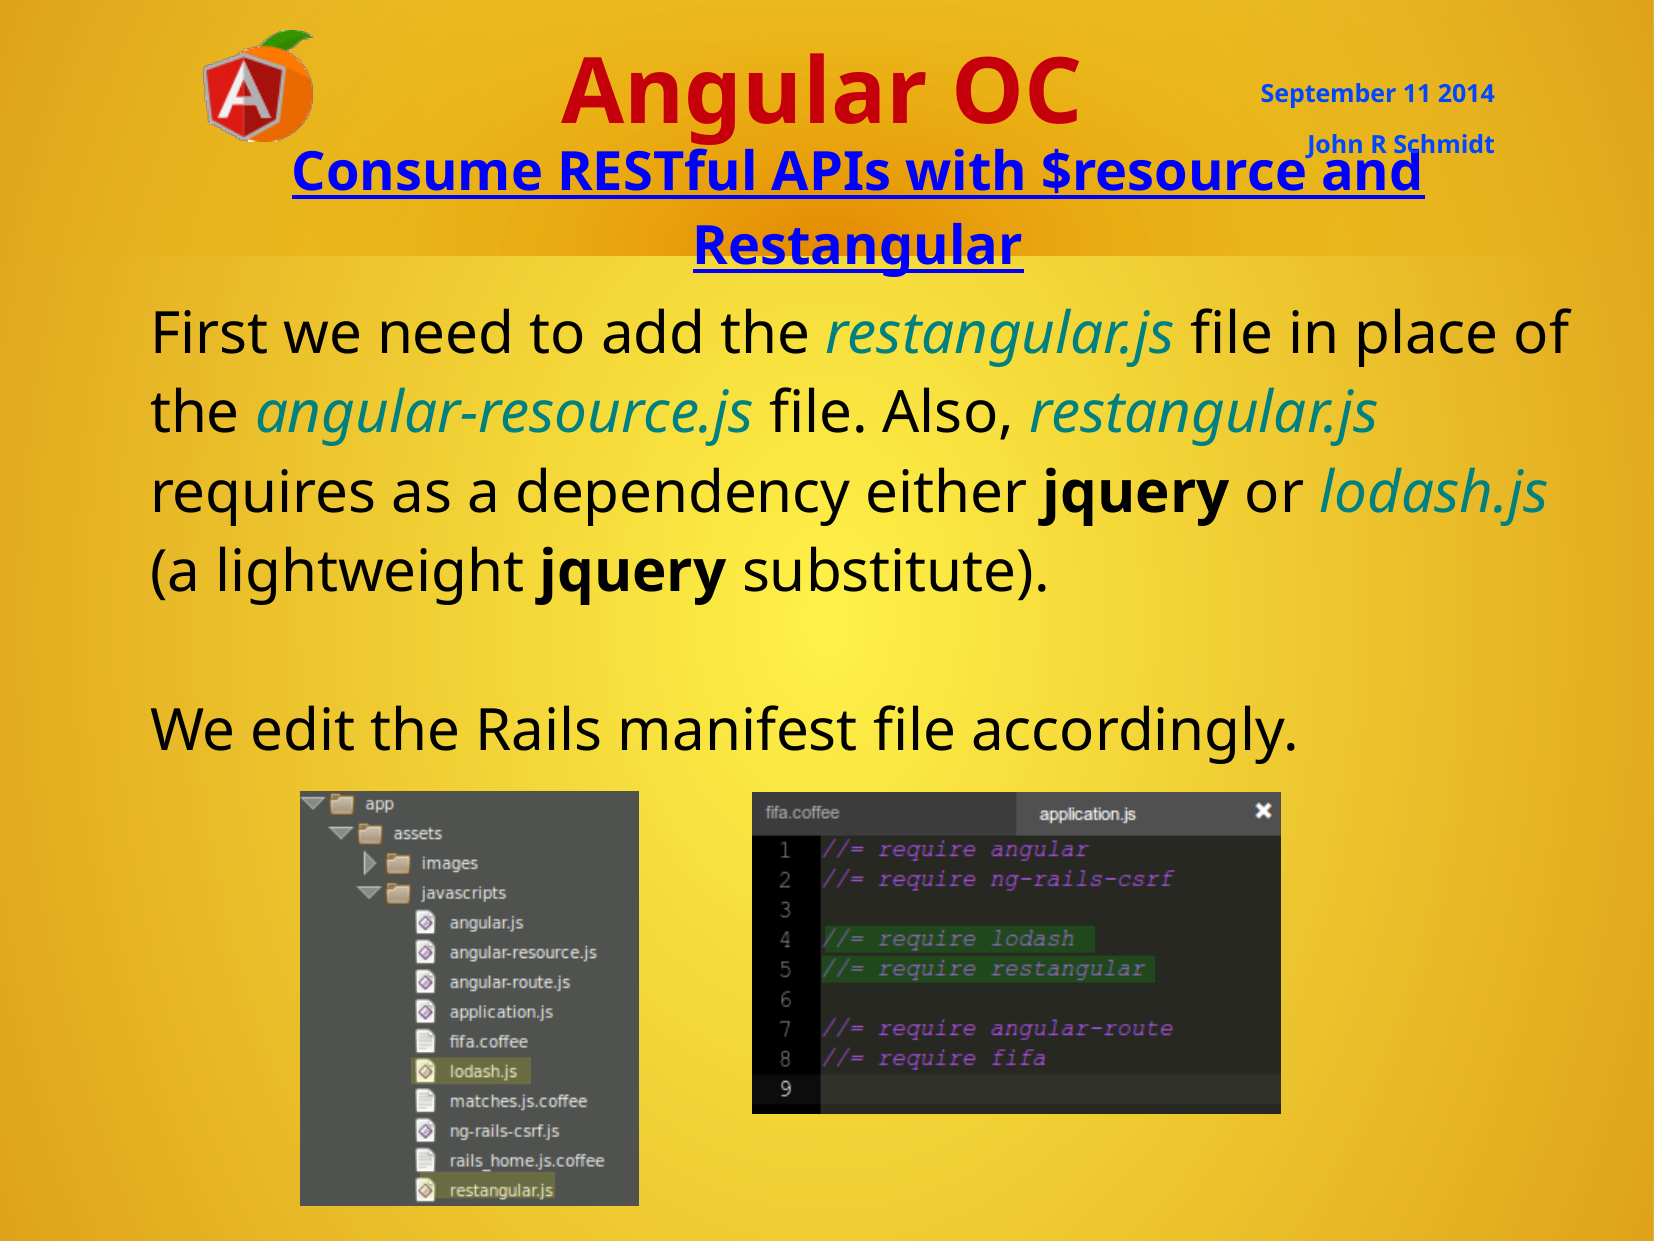

# Angular OC
September 11 2014
John R Schmidt
Consume RESTful APIs with $resource and Restangular
First we need to add the restangular.js file in place of the angular-resource.js file. Also, restangular.js requires as a dependency either jquery or lodash.js (a lightweight jquery substitute).
We edit the Rails manifest file accordingly.